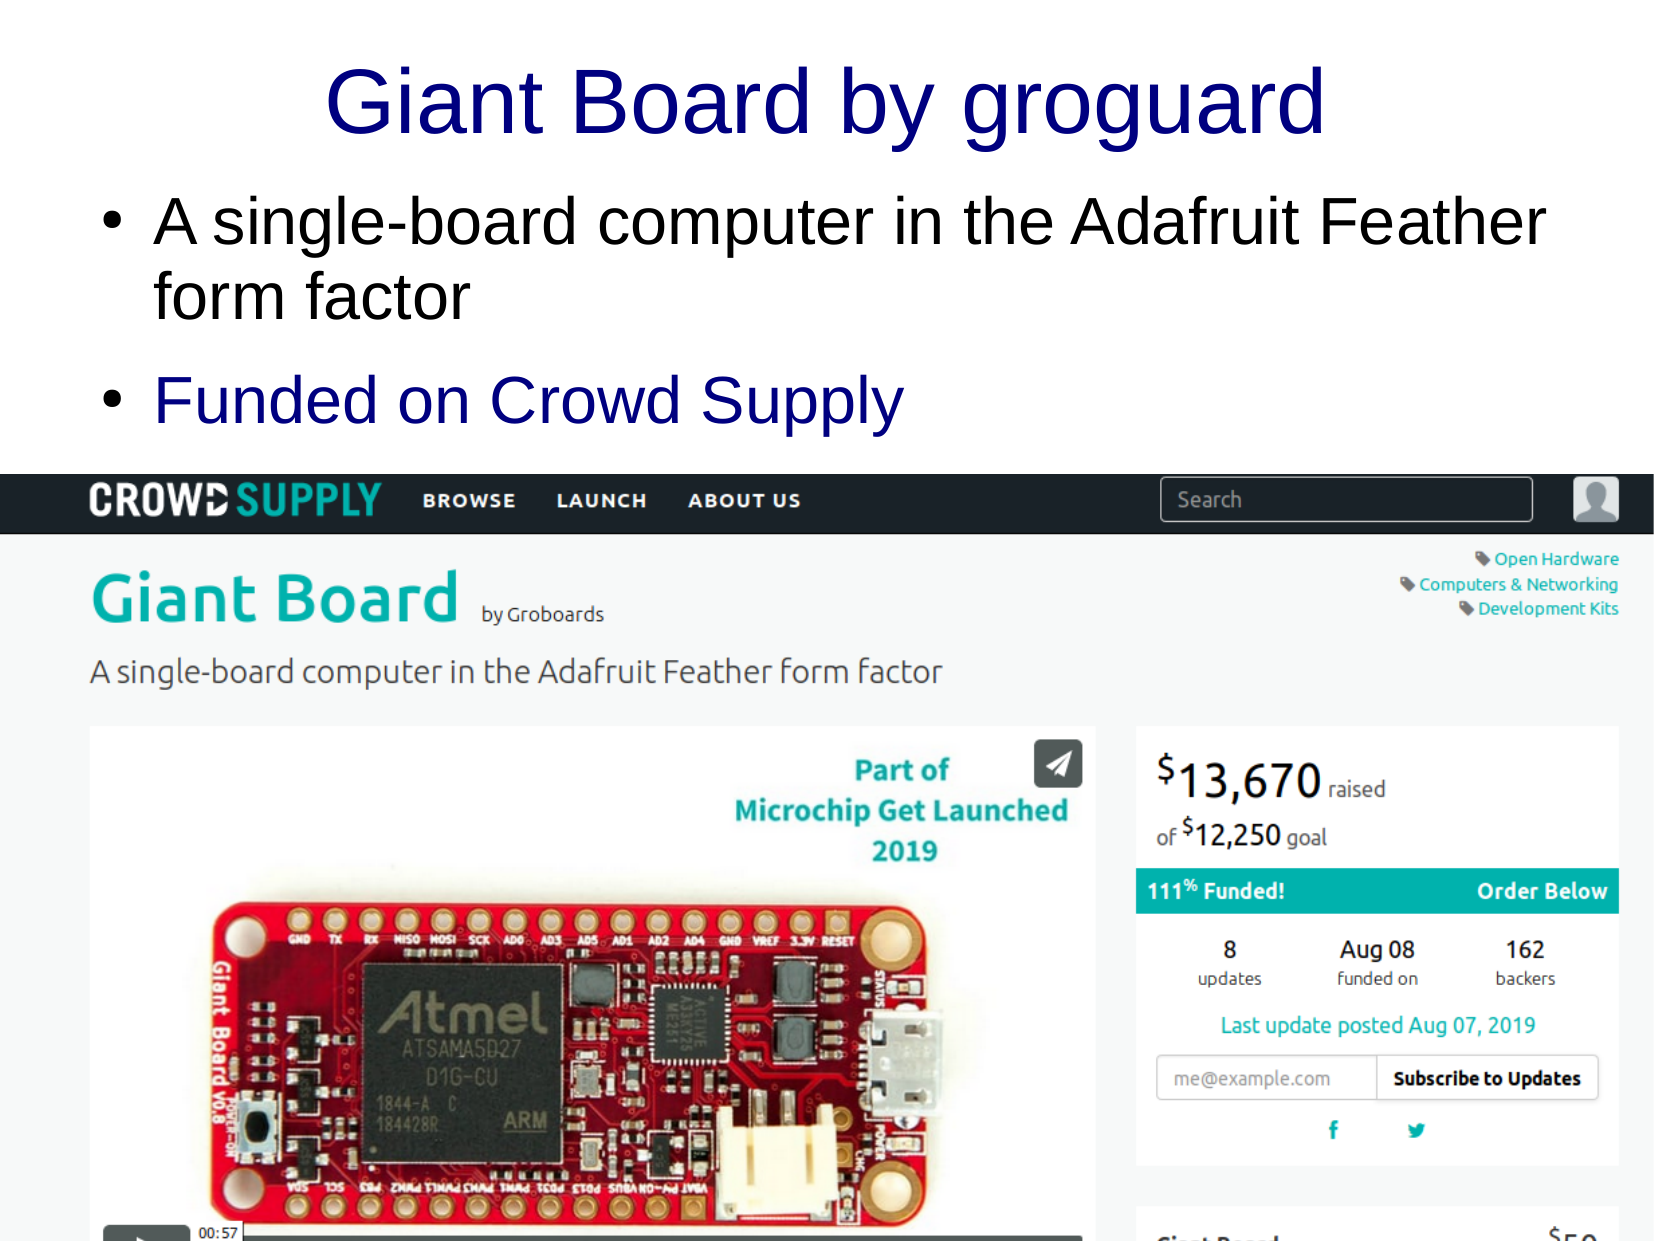

# Giant Board by groguard
A single-board computer in the Adafruit Feather form factor
Funded on Crowd Supply